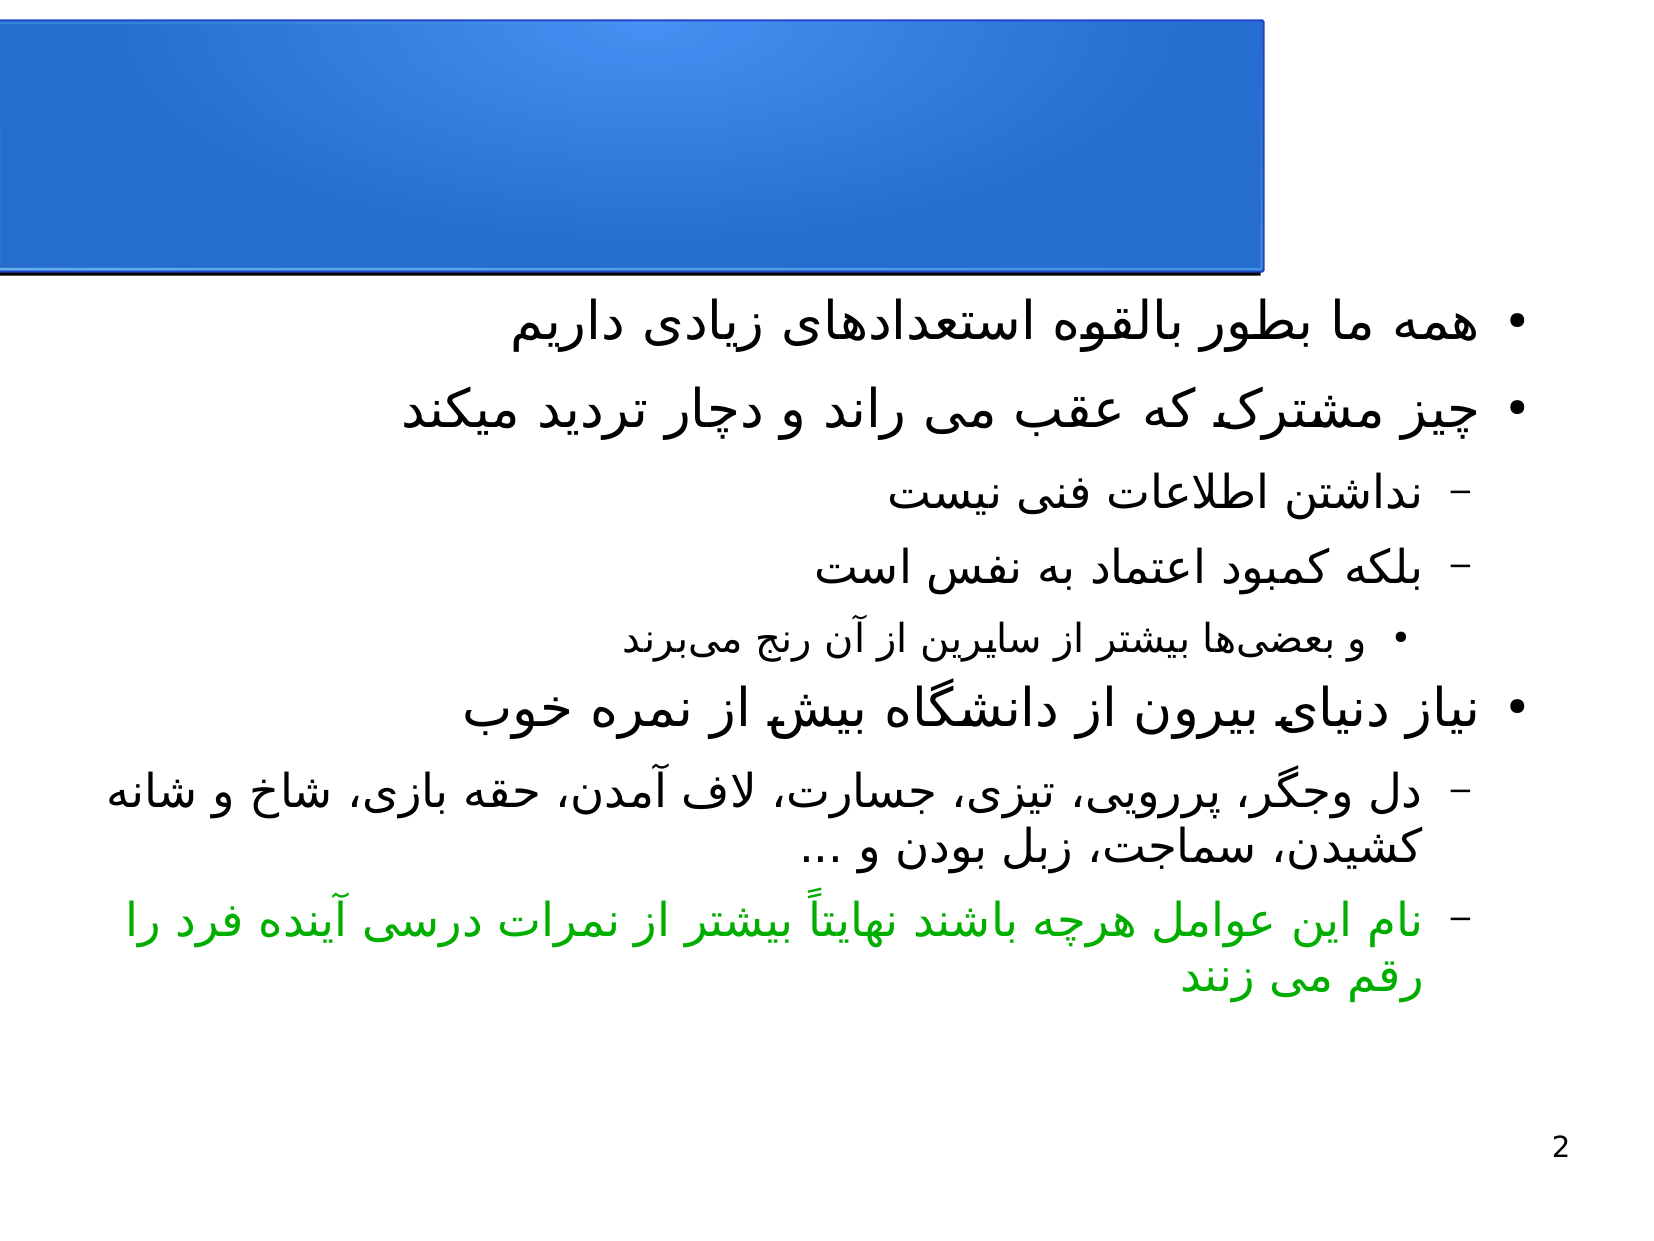

#
همه ما بطور بالقوه استعدادهای زیادی داریم
چیز مشترک که عقب می راند و دچار تردید میکند
نداشتن اطلاعات فنی نیست
بلکه کمبود اعتماد به نفس است
و بعضی‌ها بیشتر از سایرین از آن رنج می‌برند
نیاز دنیای بیرون از دانشگاه بیش از نمره خوب
دل وجگر، پررویی، تیزی، جسارت، لاف آمدن، حقه بازی، شاخ و شانه کشیدن، سماجت، زبل بودن و ...
نام این عوامل هرچه باشند نهایتاً بیشتر از نمرات درسی آینده فرد را رقم می زنند
2